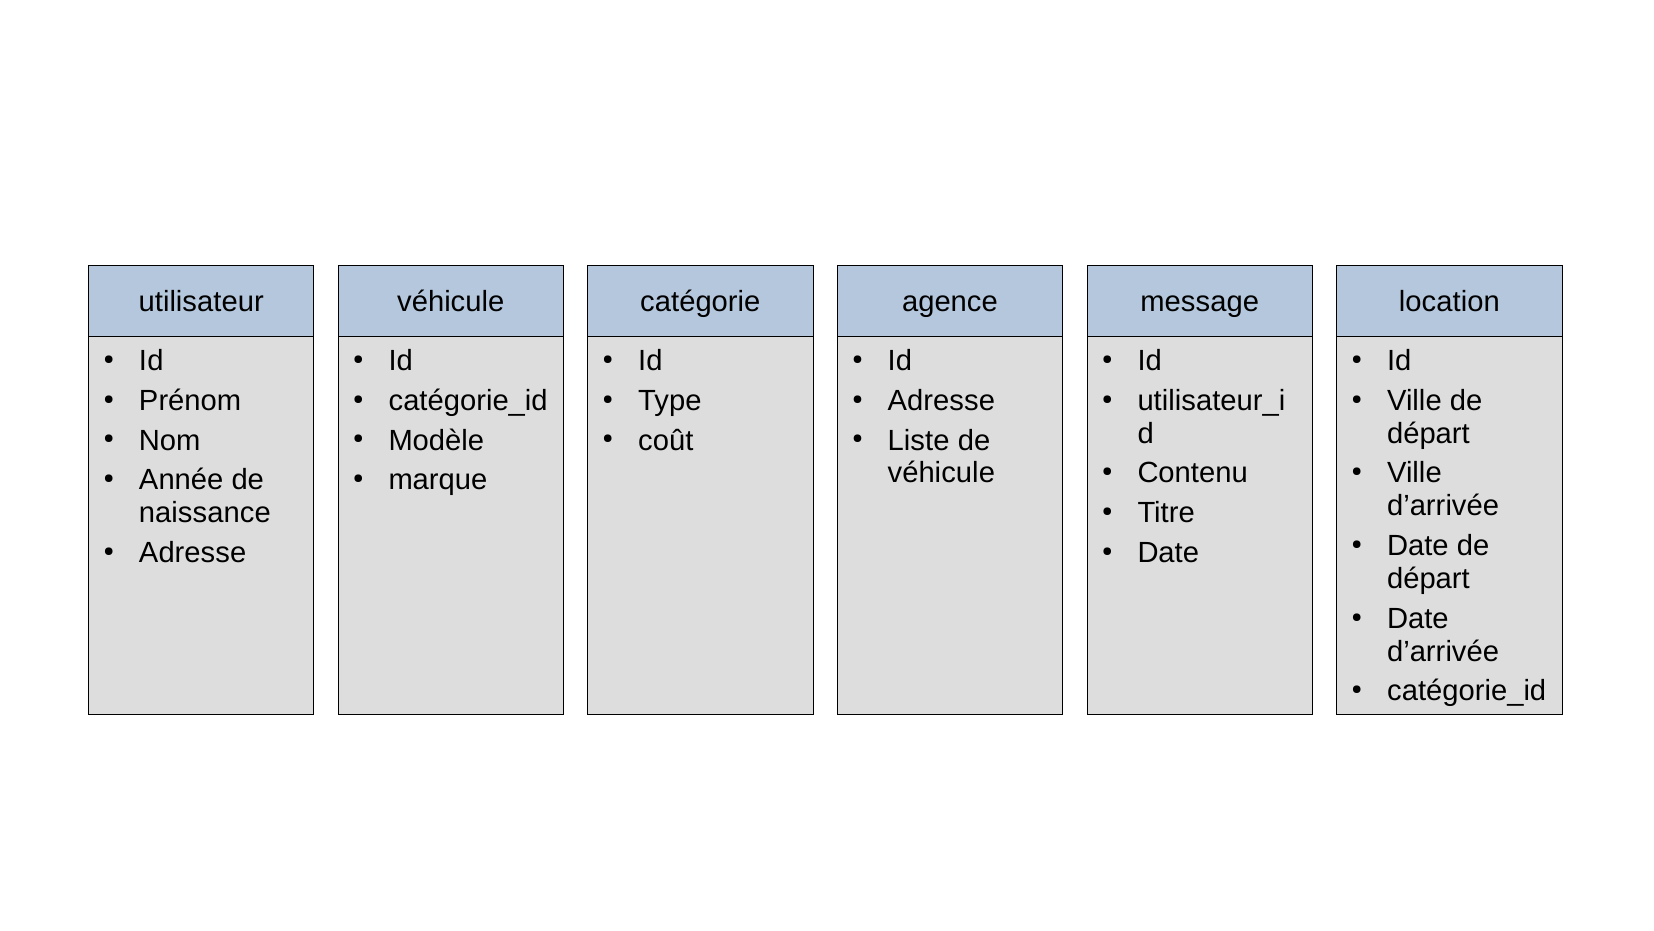

utilisateur
véhicule
catégorie
agence
message
location
Id
Prénom
Nom
Année de naissance
Adresse
Id
catégorie_id
Modèle
marque
Id
Type
coût
Id
Adresse
Liste de véhicule
Id
utilisateur_id
Contenu
Titre
Date
Id
Ville de départ
Ville d’arrivée
Date de départ
Date d’arrivée
catégorie_id